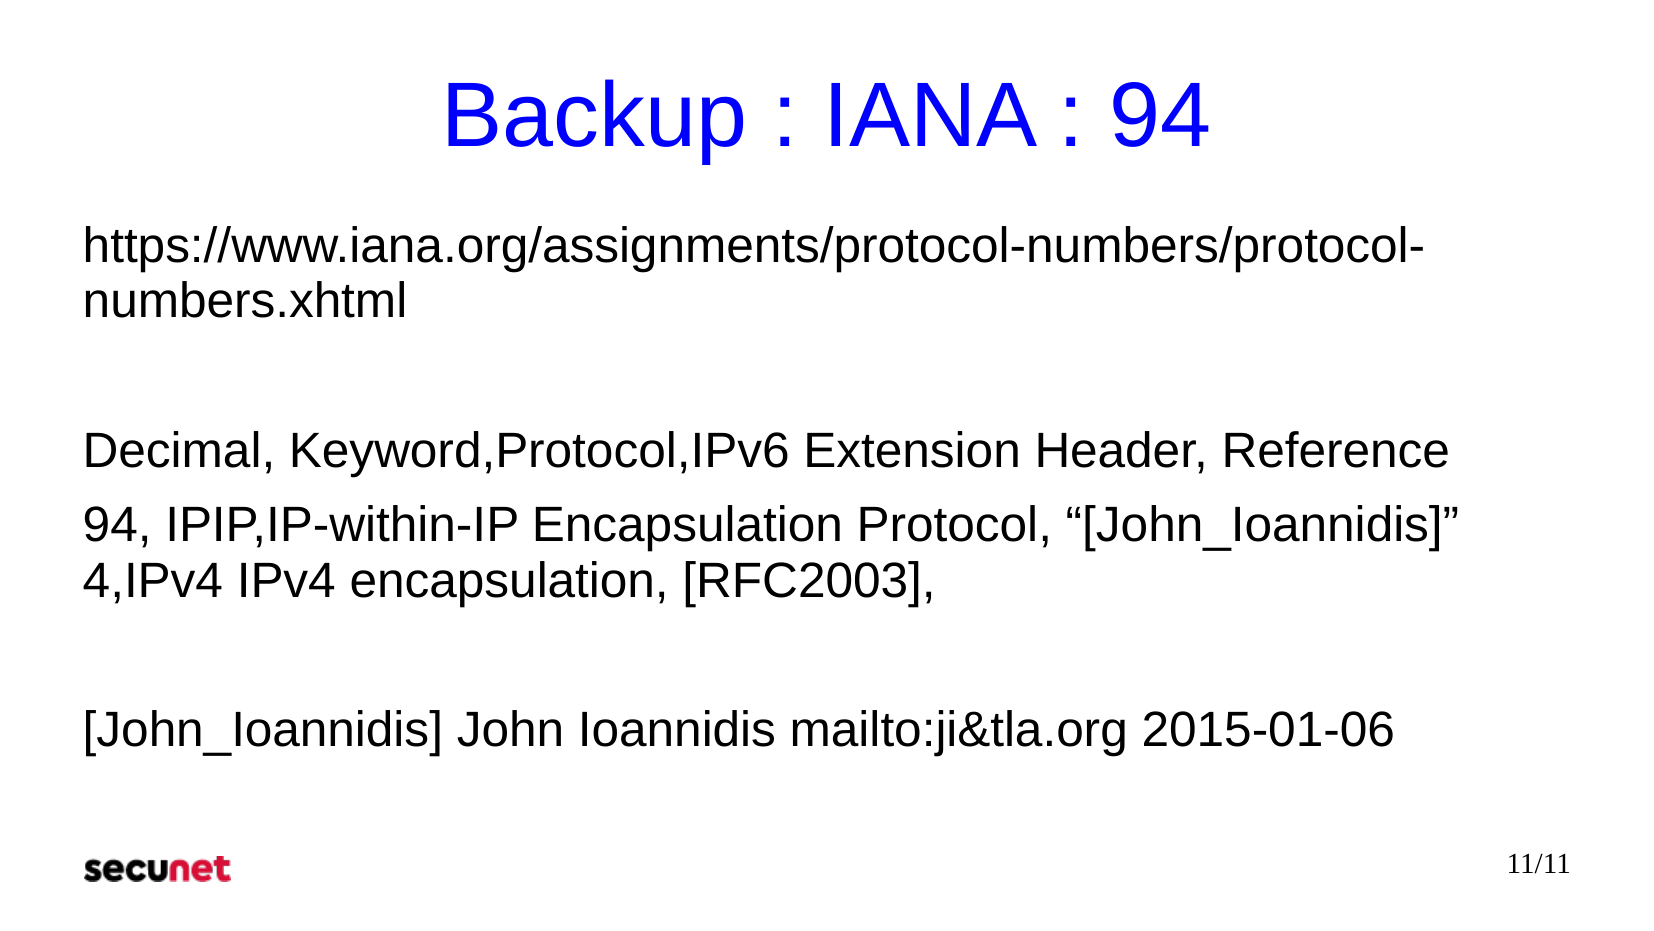

# Backup : IANA : 94
https://www.iana.org/assignments/protocol-numbers/protocol- numbers.xhtml
Decimal, Keyword,Protocol,IPv6 Extension Header, Reference
94, IPIP,IP-within-IP Encapsulation Protocol, “[John_Ioannidis]” 4,IPv4 IPv4 encapsulation, [RFC2003],
[John_Ioannidis] John Ioannidis mailto:ji&tla.org 2015-01-06
11